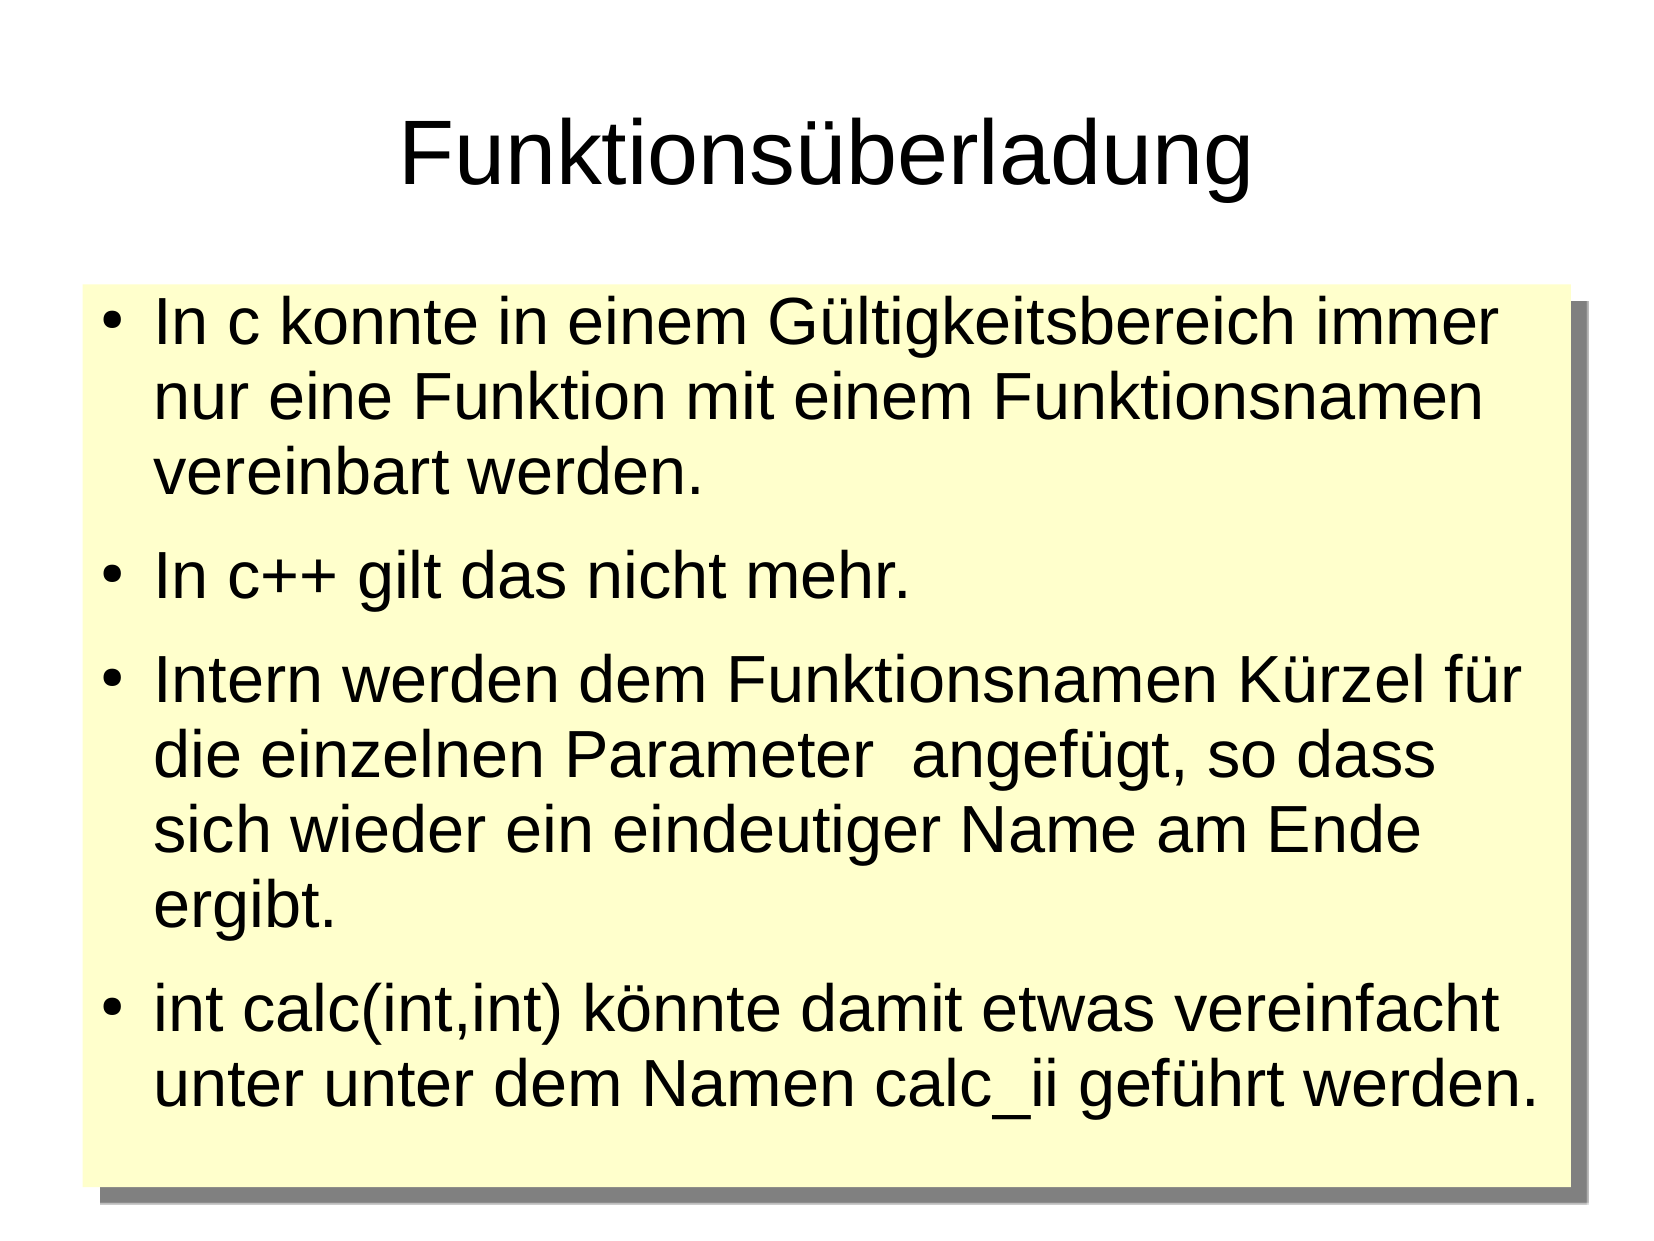

# Funktionsüberladung
In c konnte in einem Gültigkeitsbereich immer nur eine Funktion mit einem Funktionsnamen vereinbart werden.
In c++ gilt das nicht mehr.
Intern werden dem Funktionsnamen Kürzel für die einzelnen Parameter angefügt, so dass sich wieder ein eindeutiger Name am Ende ergibt.
int calc(int,int) könnte damit etwas vereinfacht unter unter dem Namen calc_ii geführt werden.
7